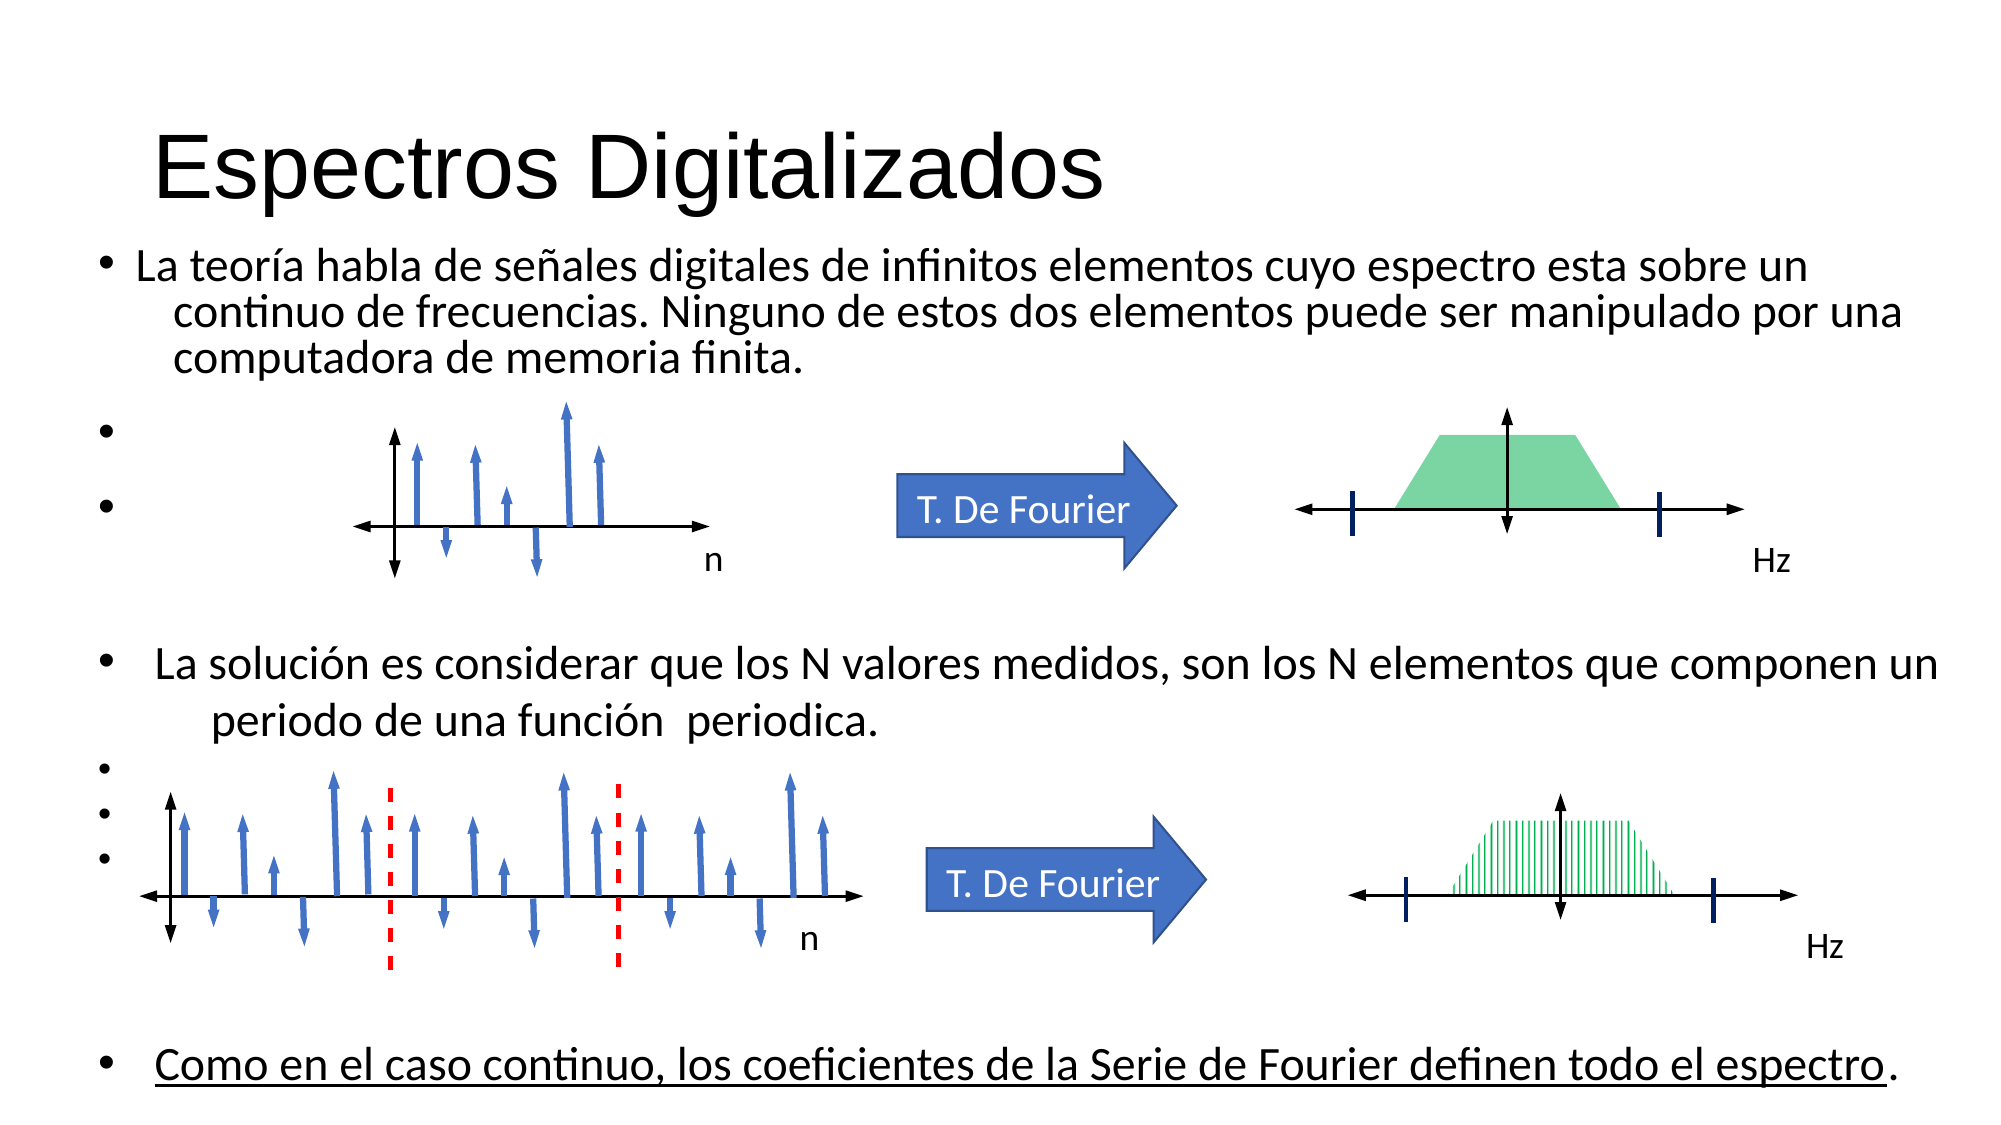

# Espectros Digitalizados
La teoría habla de señales digitales de infinitos elementos cuyo espectro esta sobre un continuo de frecuencias. Ninguno de estos dos elementos puede ser manipulado por una computadora de memoria finita.
T. De Fourier
n
Hz
La solución es considerar que los N valores medidos, son los N elementos que componen un periodo de una función periodica.
T. De Fourier
n
Hz
Como en el caso continuo, los coeficientes de la Serie de Fourier definen todo el espectro.